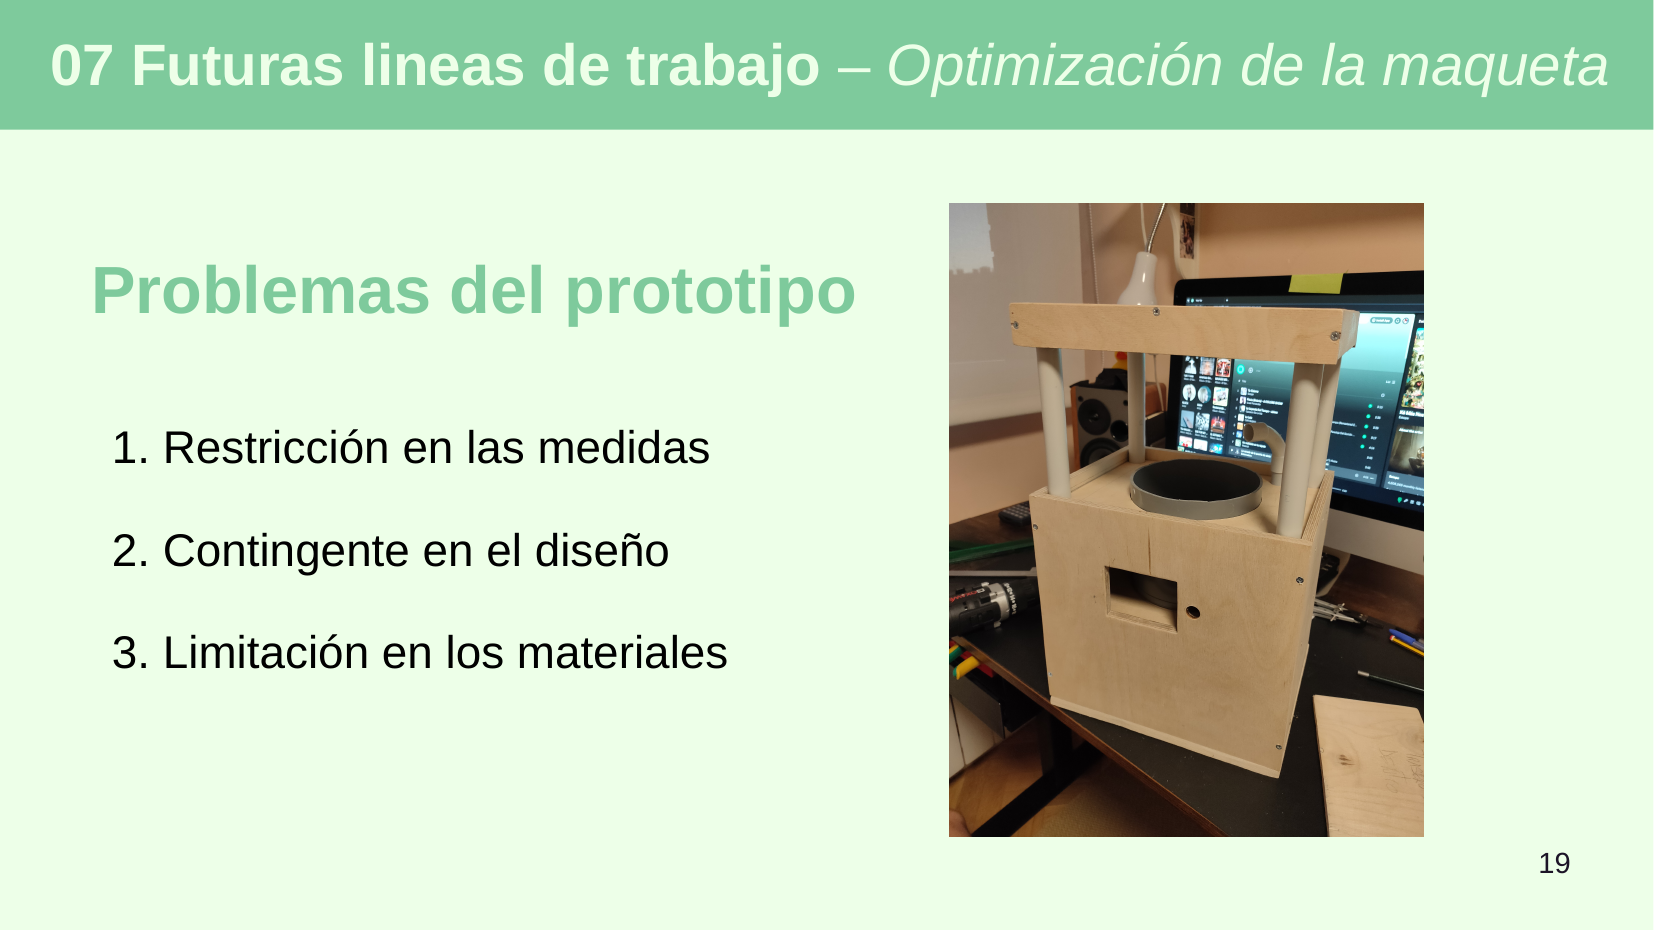

# 07 Futuras lineas de trabajo – Optimización de la maqueta
Problemas del prototipo
 Restricción en las medidas
 Contingente en el diseño
 Limitación en los materiales
19